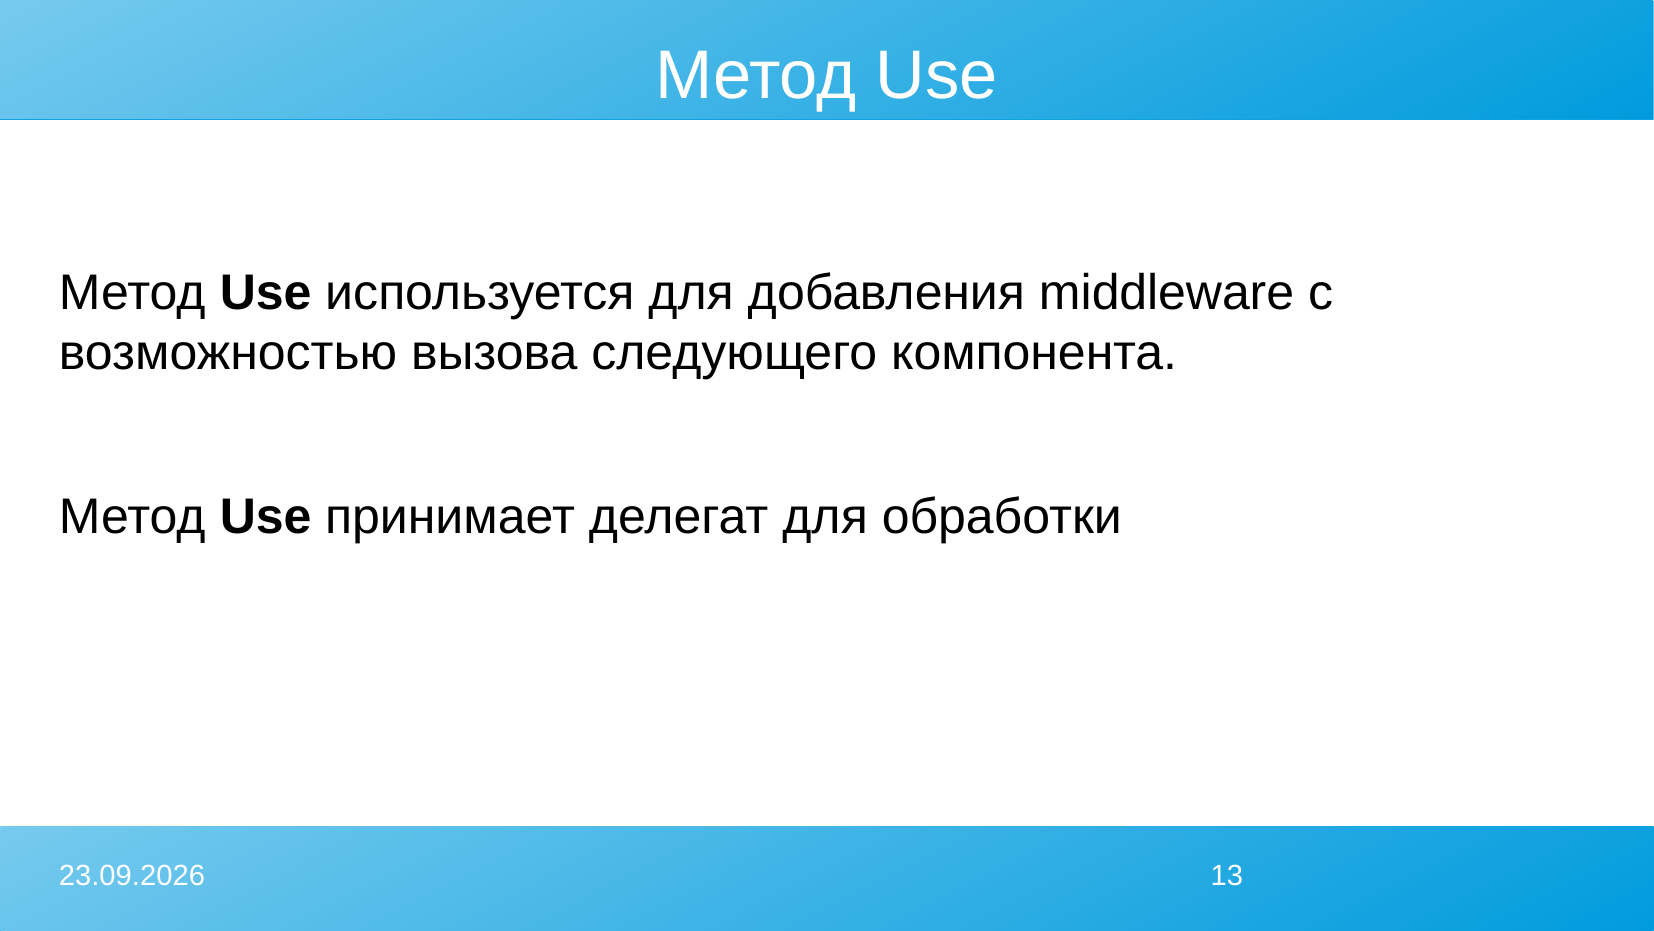

# Метод Use
Метод Use используется для добавления middleware с возможностью вызова следующего компонента.
Метод Use принимает делегат для обработки